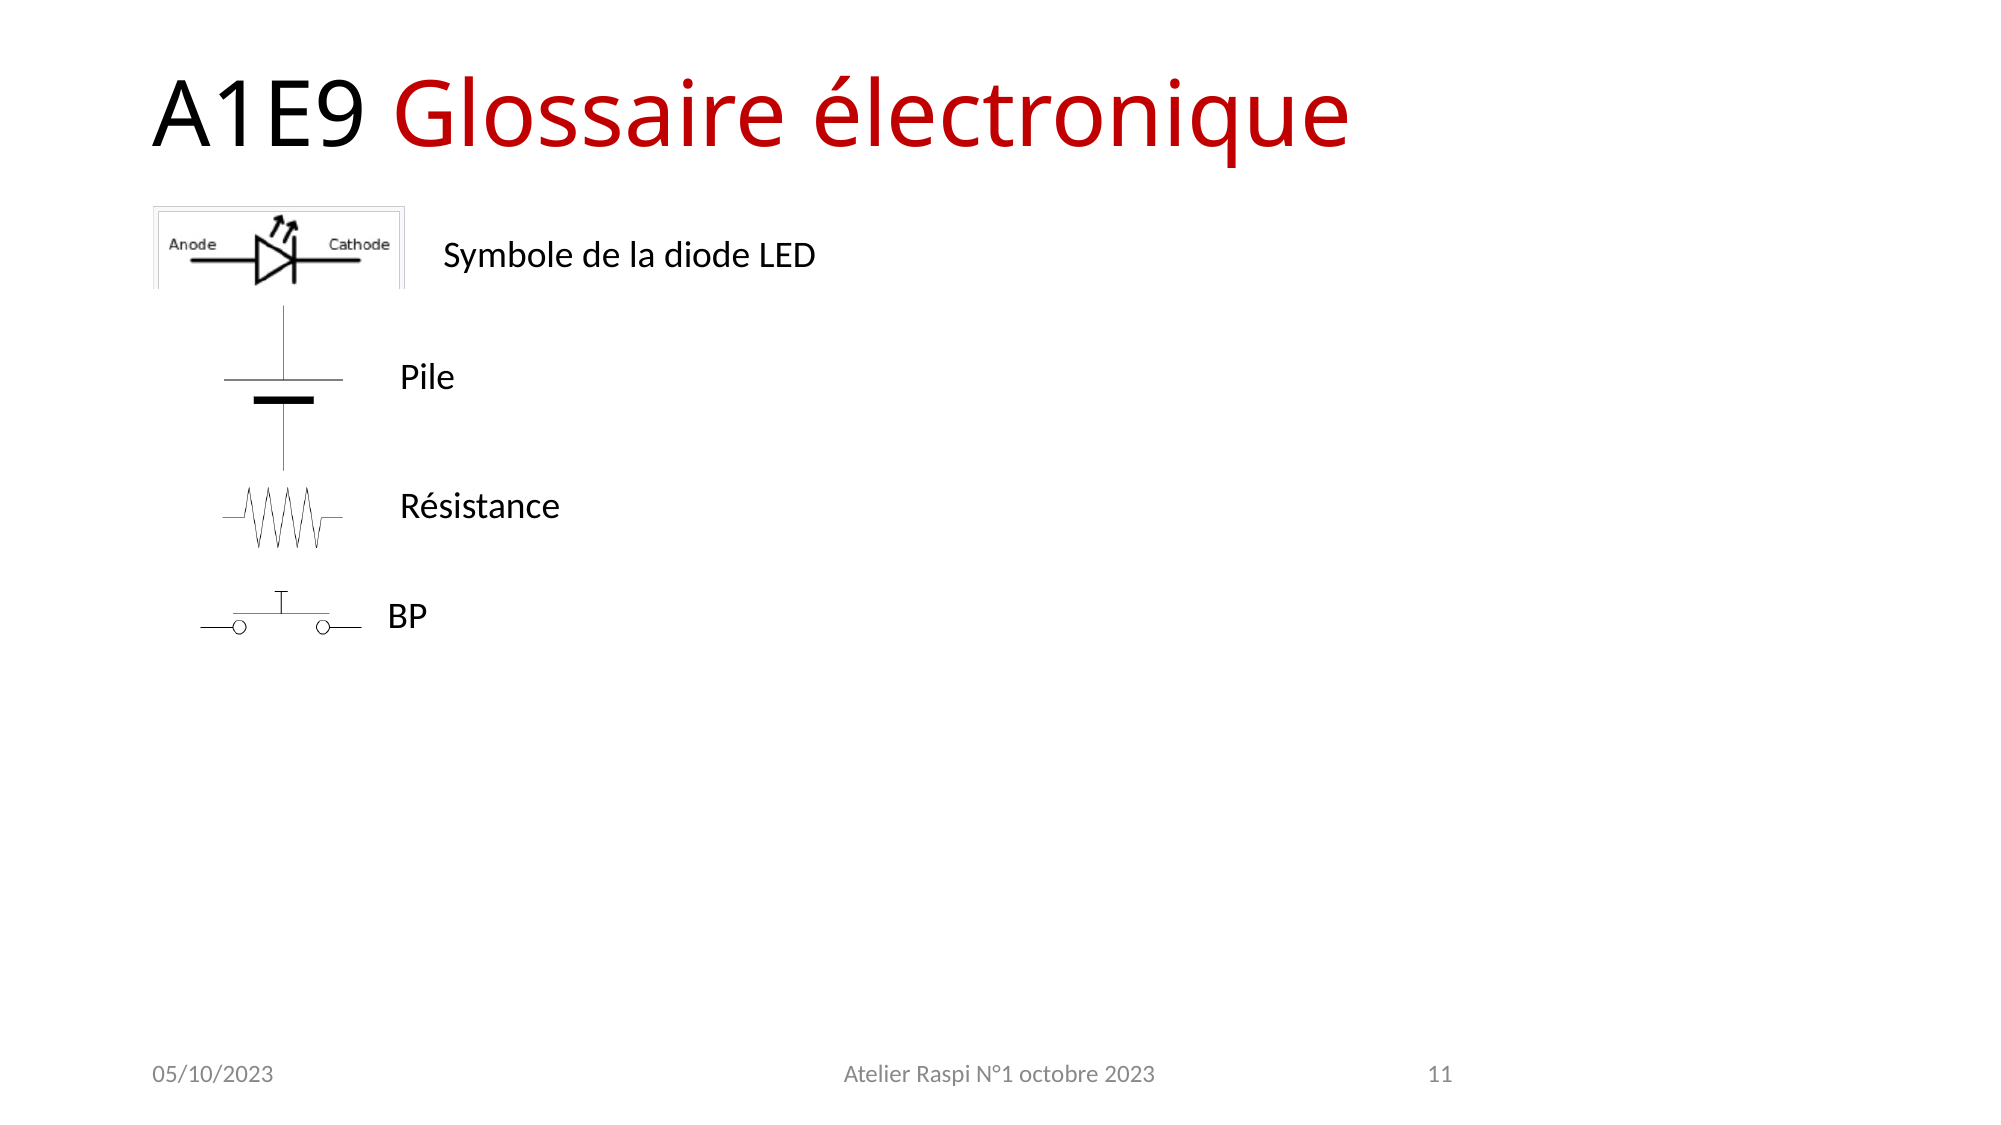

A1E9 Glossaire électronique
Symbole de la diode LED
Pile
Résistance
BP
05/10/2023
Atelier Raspi N°1 octobre 2023